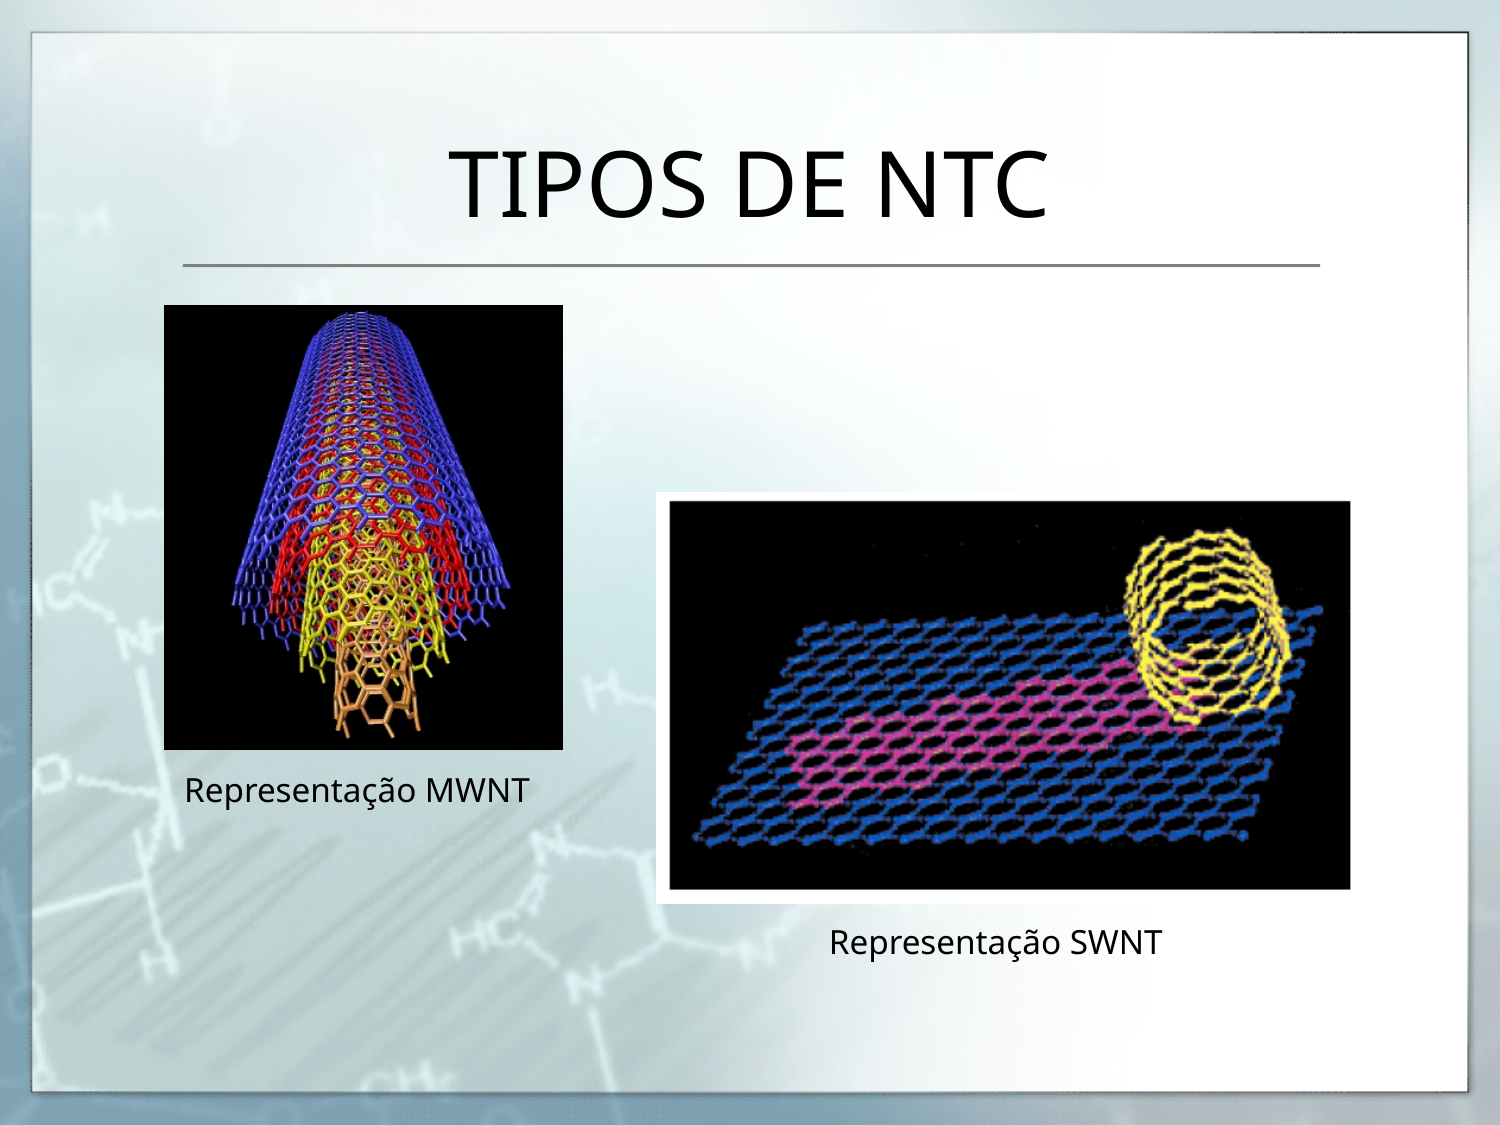

TIPOS DE NTC
Representação MWNT
Representação SWNT